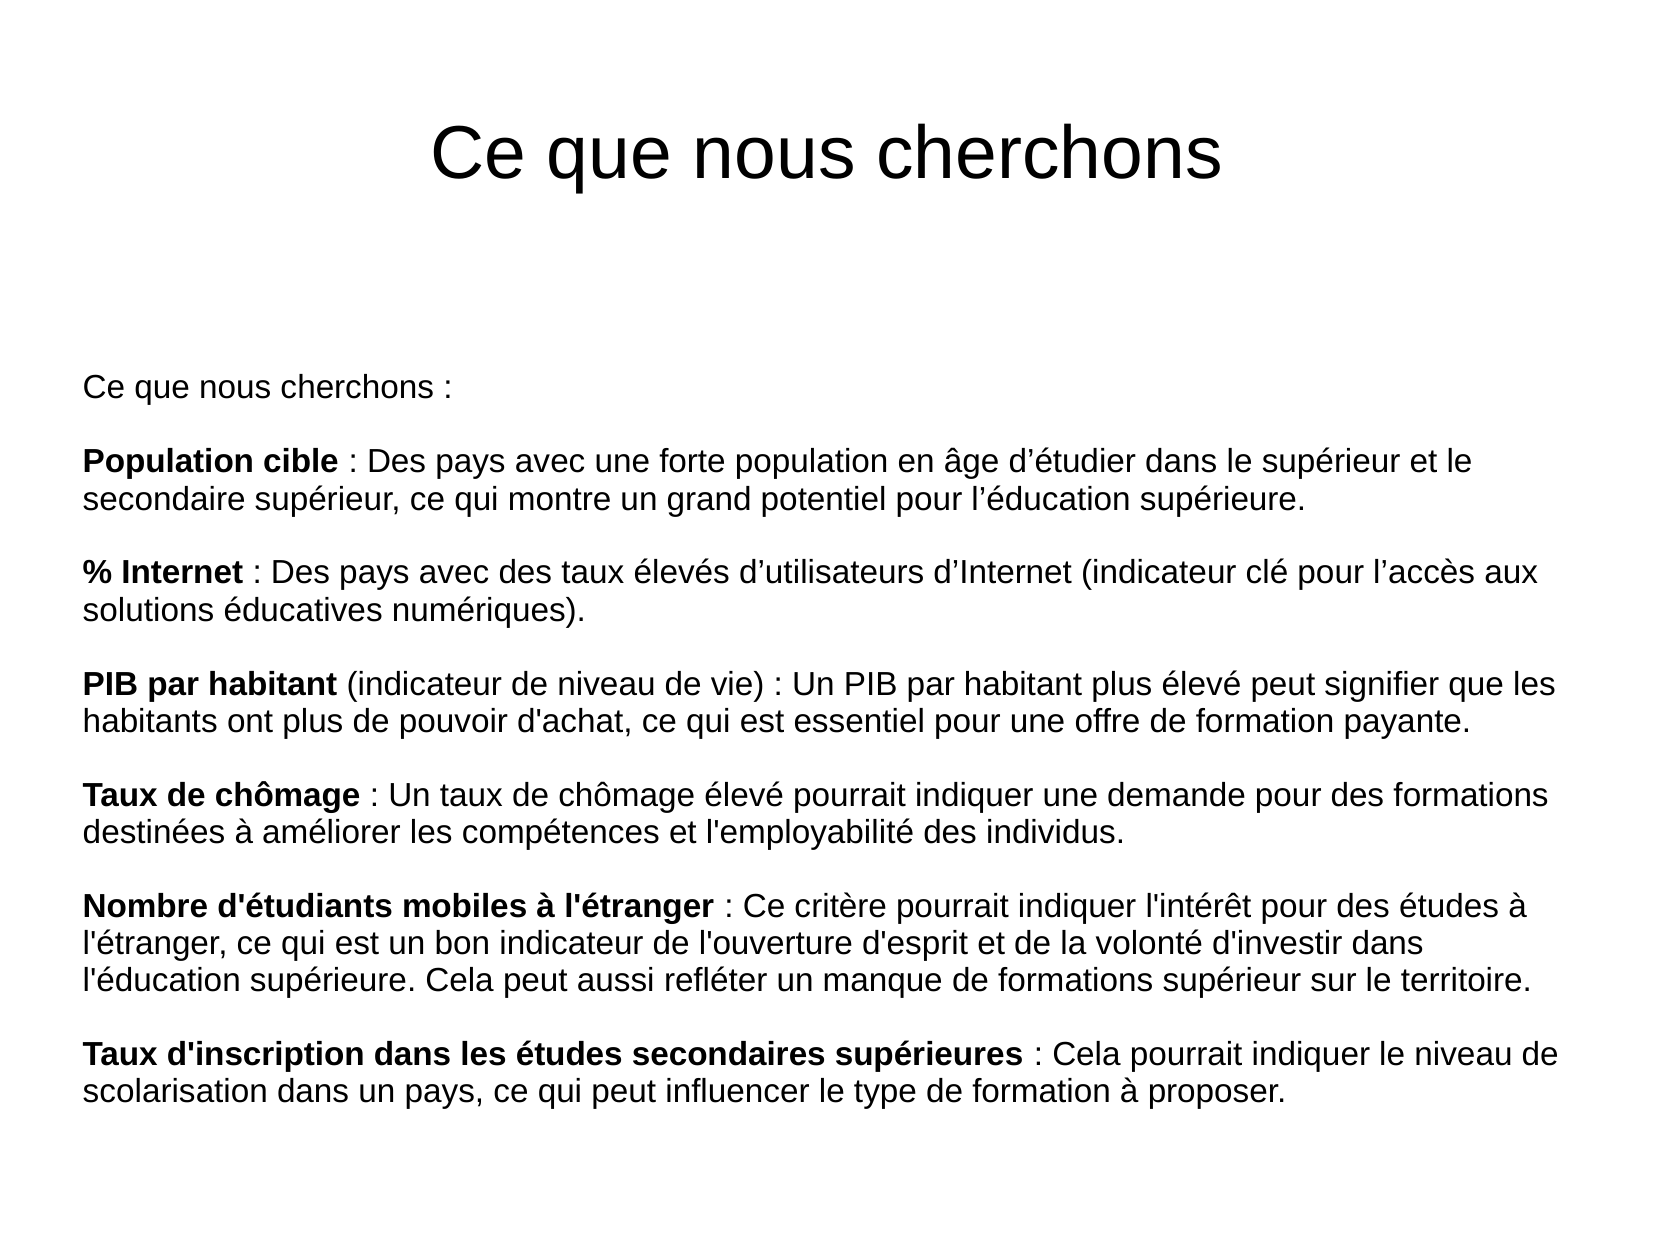

# Ce que nous cherchons
Ce que nous cherchons :
Population cible : Des pays avec une forte population en âge d’étudier dans le supérieur et le secondaire supérieur, ce qui montre un grand potentiel pour l’éducation supérieure.
% Internet : Des pays avec des taux élevés d’utilisateurs d’Internet (indicateur clé pour l’accès aux solutions éducatives numériques).
PIB par habitant (indicateur de niveau de vie) : Un PIB par habitant plus élevé peut signifier que les habitants ont plus de pouvoir d'achat, ce qui est essentiel pour une offre de formation payante.
Taux de chômage : Un taux de chômage élevé pourrait indiquer une demande pour des formations destinées à améliorer les compétences et l'employabilité des individus.
Nombre d'étudiants mobiles à l'étranger : Ce critère pourrait indiquer l'intérêt pour des études à l'étranger, ce qui est un bon indicateur de l'ouverture d'esprit et de la volonté d'investir dans l'éducation supérieure. Cela peut aussi refléter un manque de formations supérieur sur le territoire.
Taux d'inscription dans les études secondaires supérieures : Cela pourrait indiquer le niveau de scolarisation dans un pays, ce qui peut influencer le type de formation à proposer.